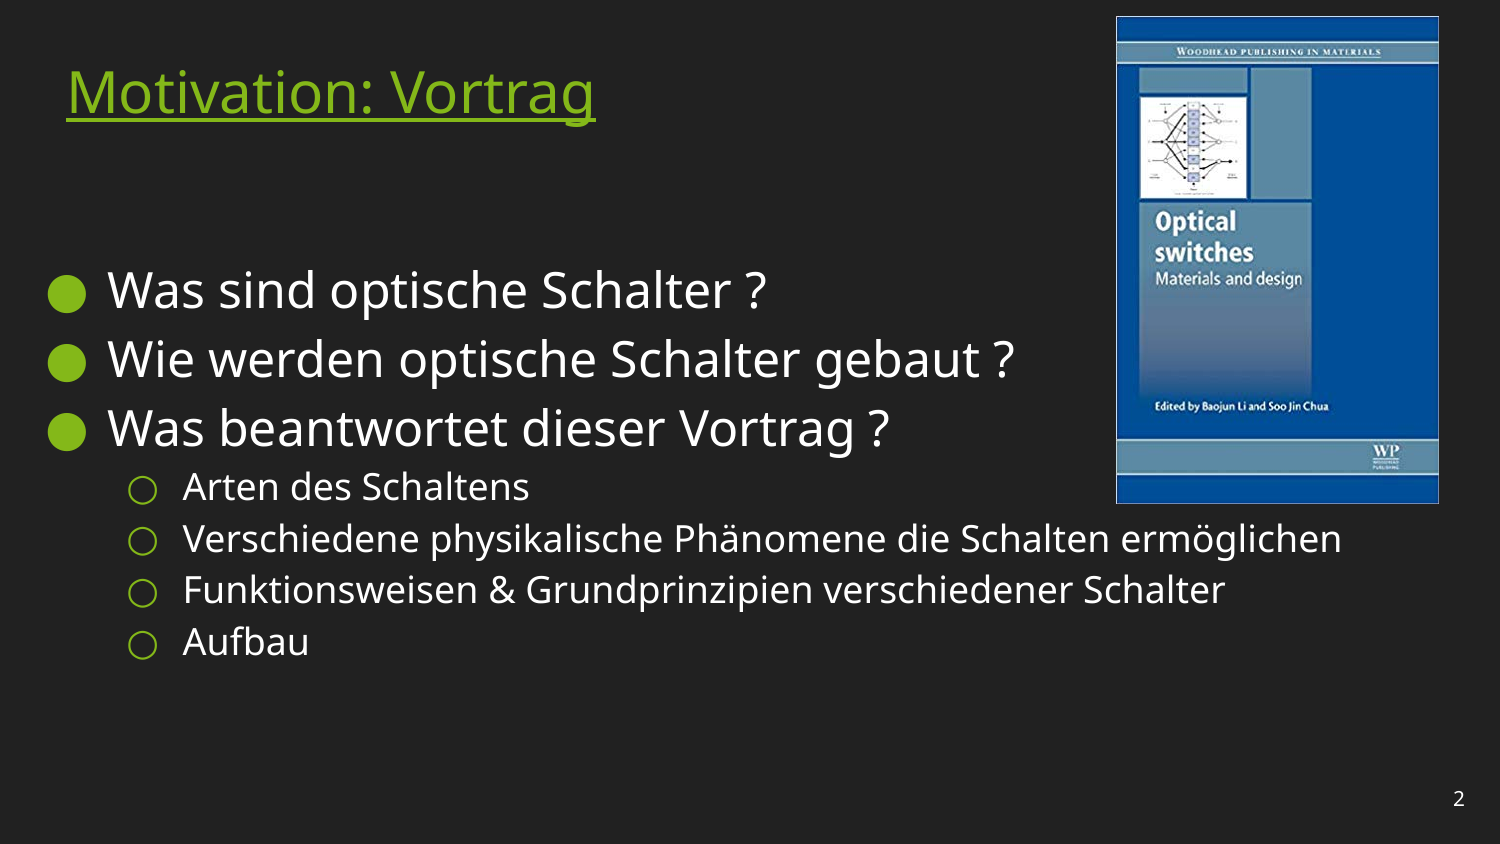

# Motivation: Vortrag
Was sind optische Schalter ?
Wie werden optische Schalter gebaut ?
Was beantwortet dieser Vortrag ?
Arten des Schaltens
Verschiedene physikalische Phänomene die Schalten ermöglichen
Funktionsweisen & Grundprinzipien verschiedener Schalter
Aufbau